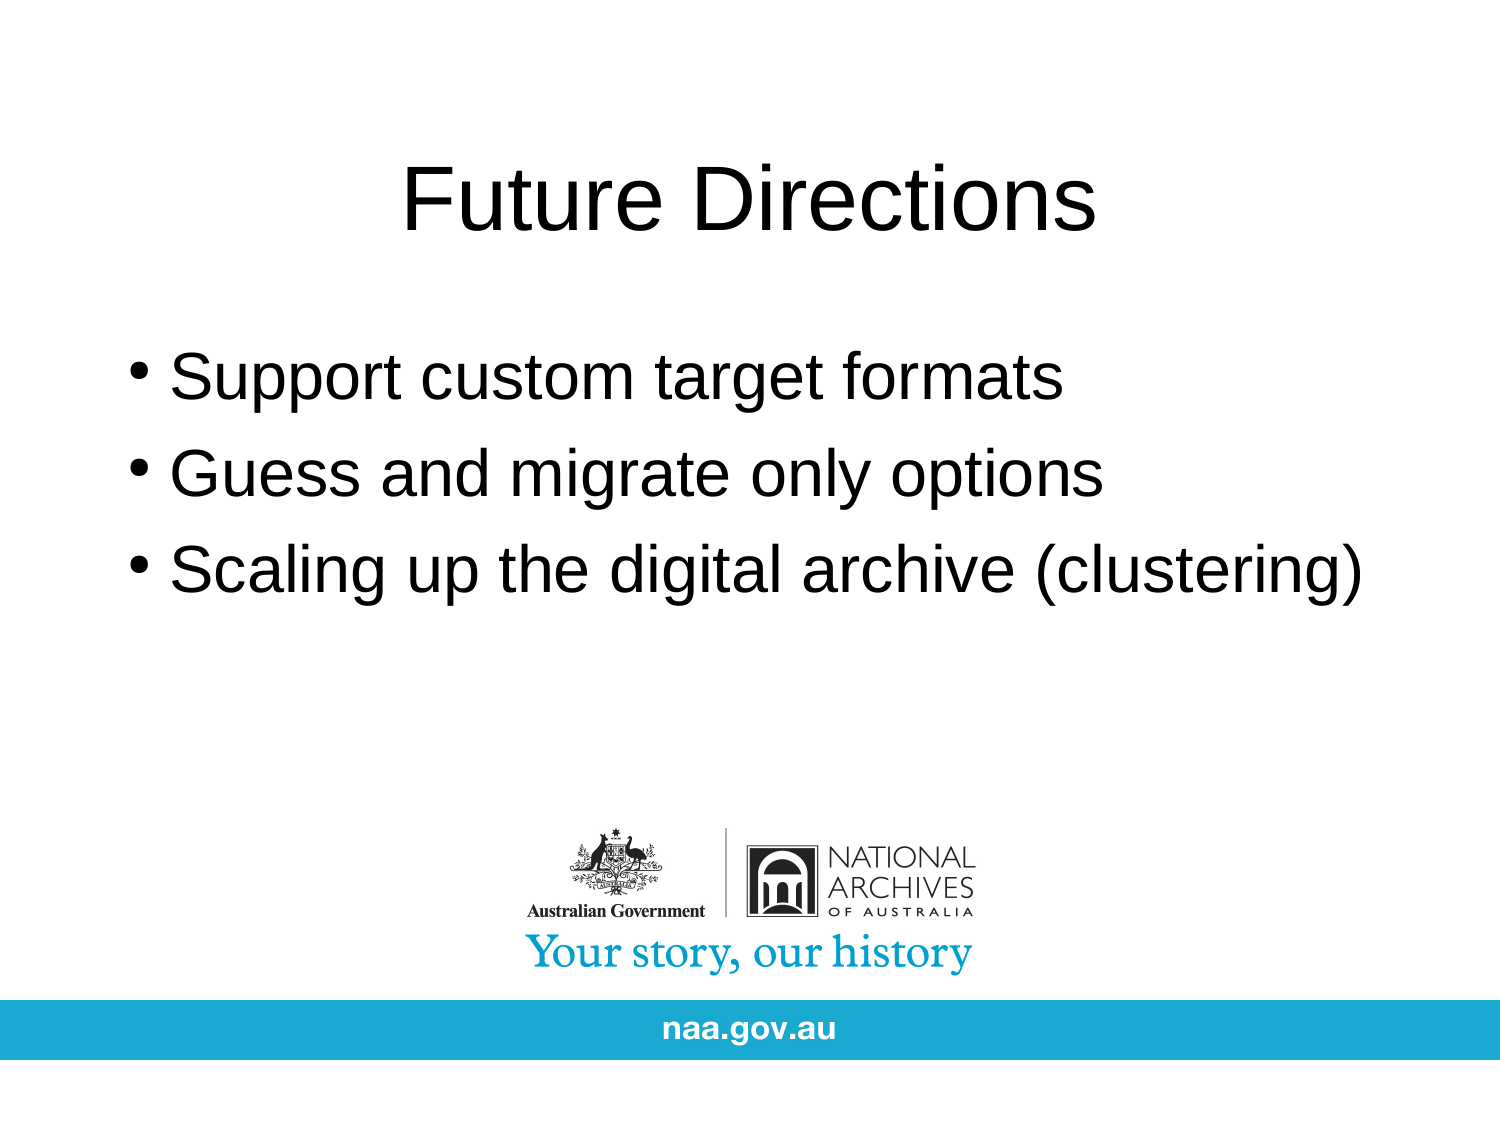

# Future Directions
 Support custom target formats
 Guess and migrate only options
 Scaling up the digital archive (clustering)